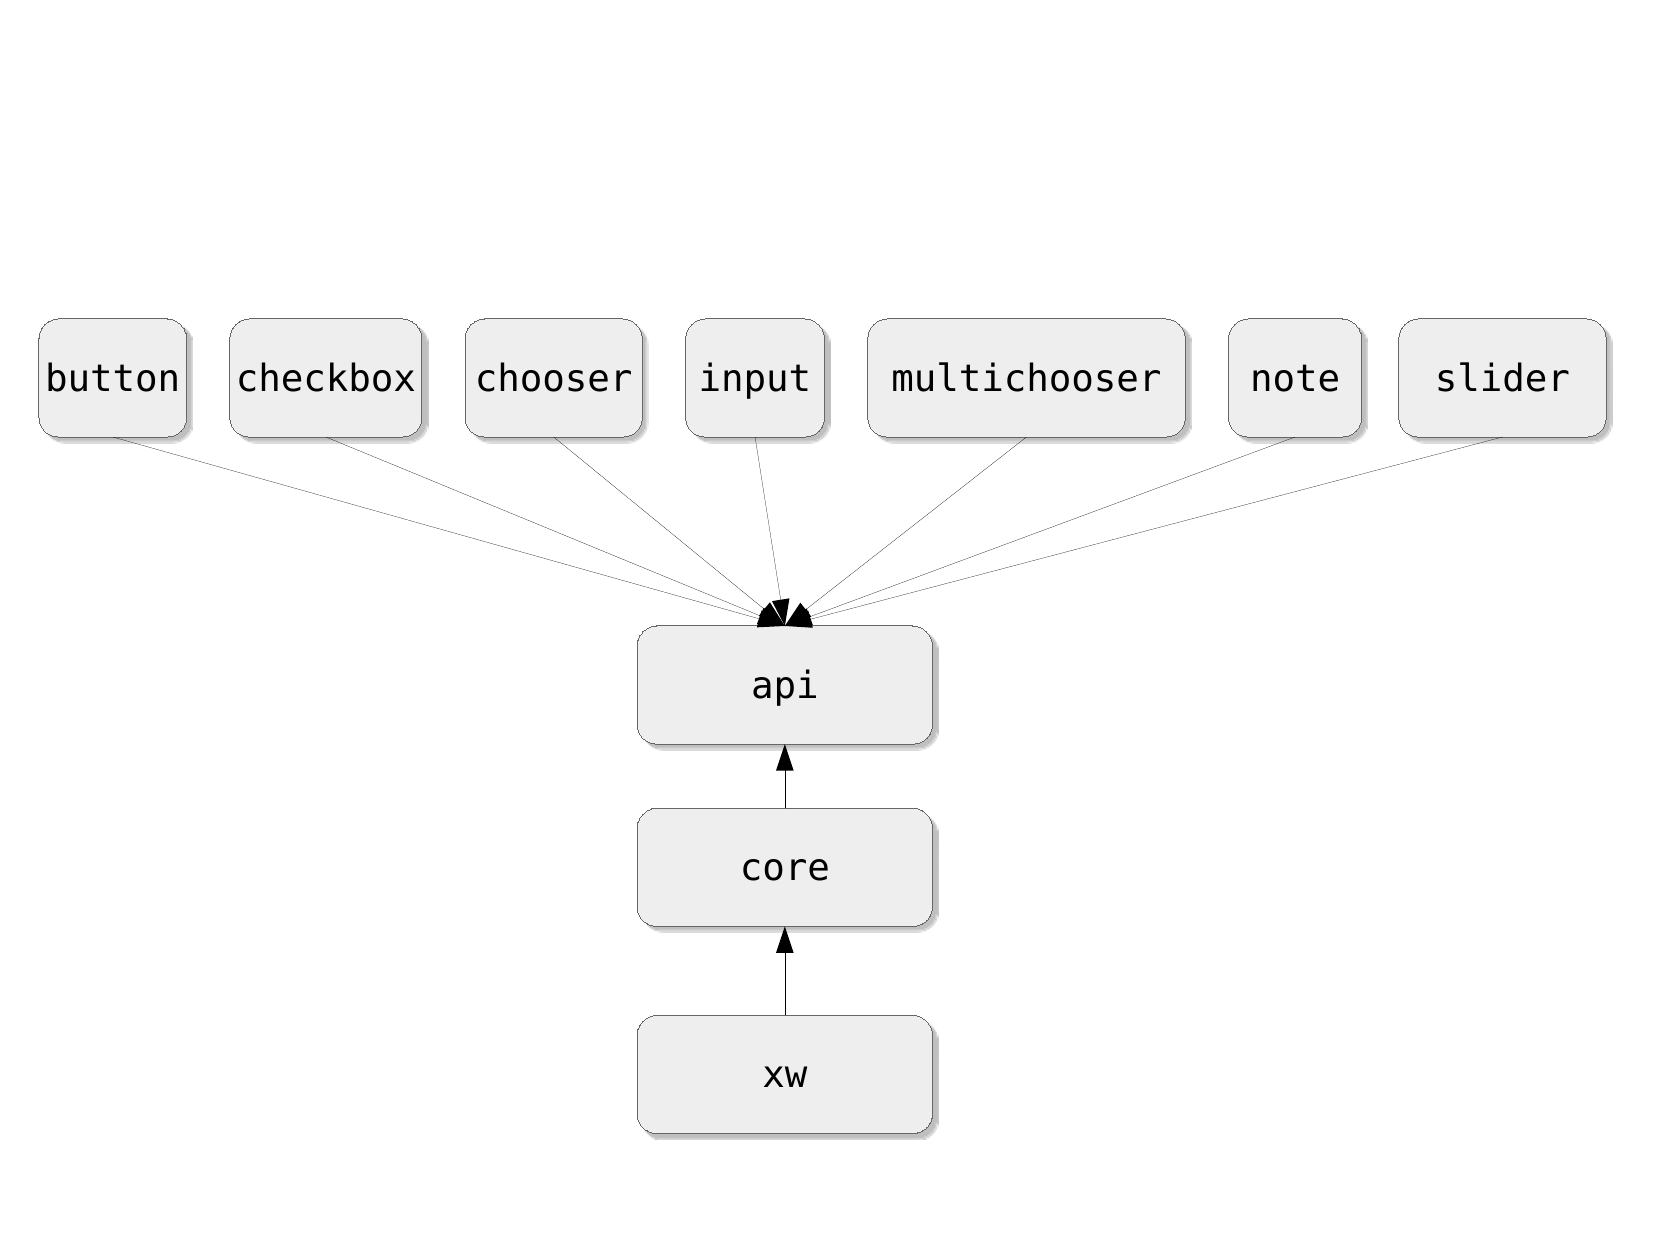

button
checkbox
chooser
input
multichooser
note
slider
api
core
xw